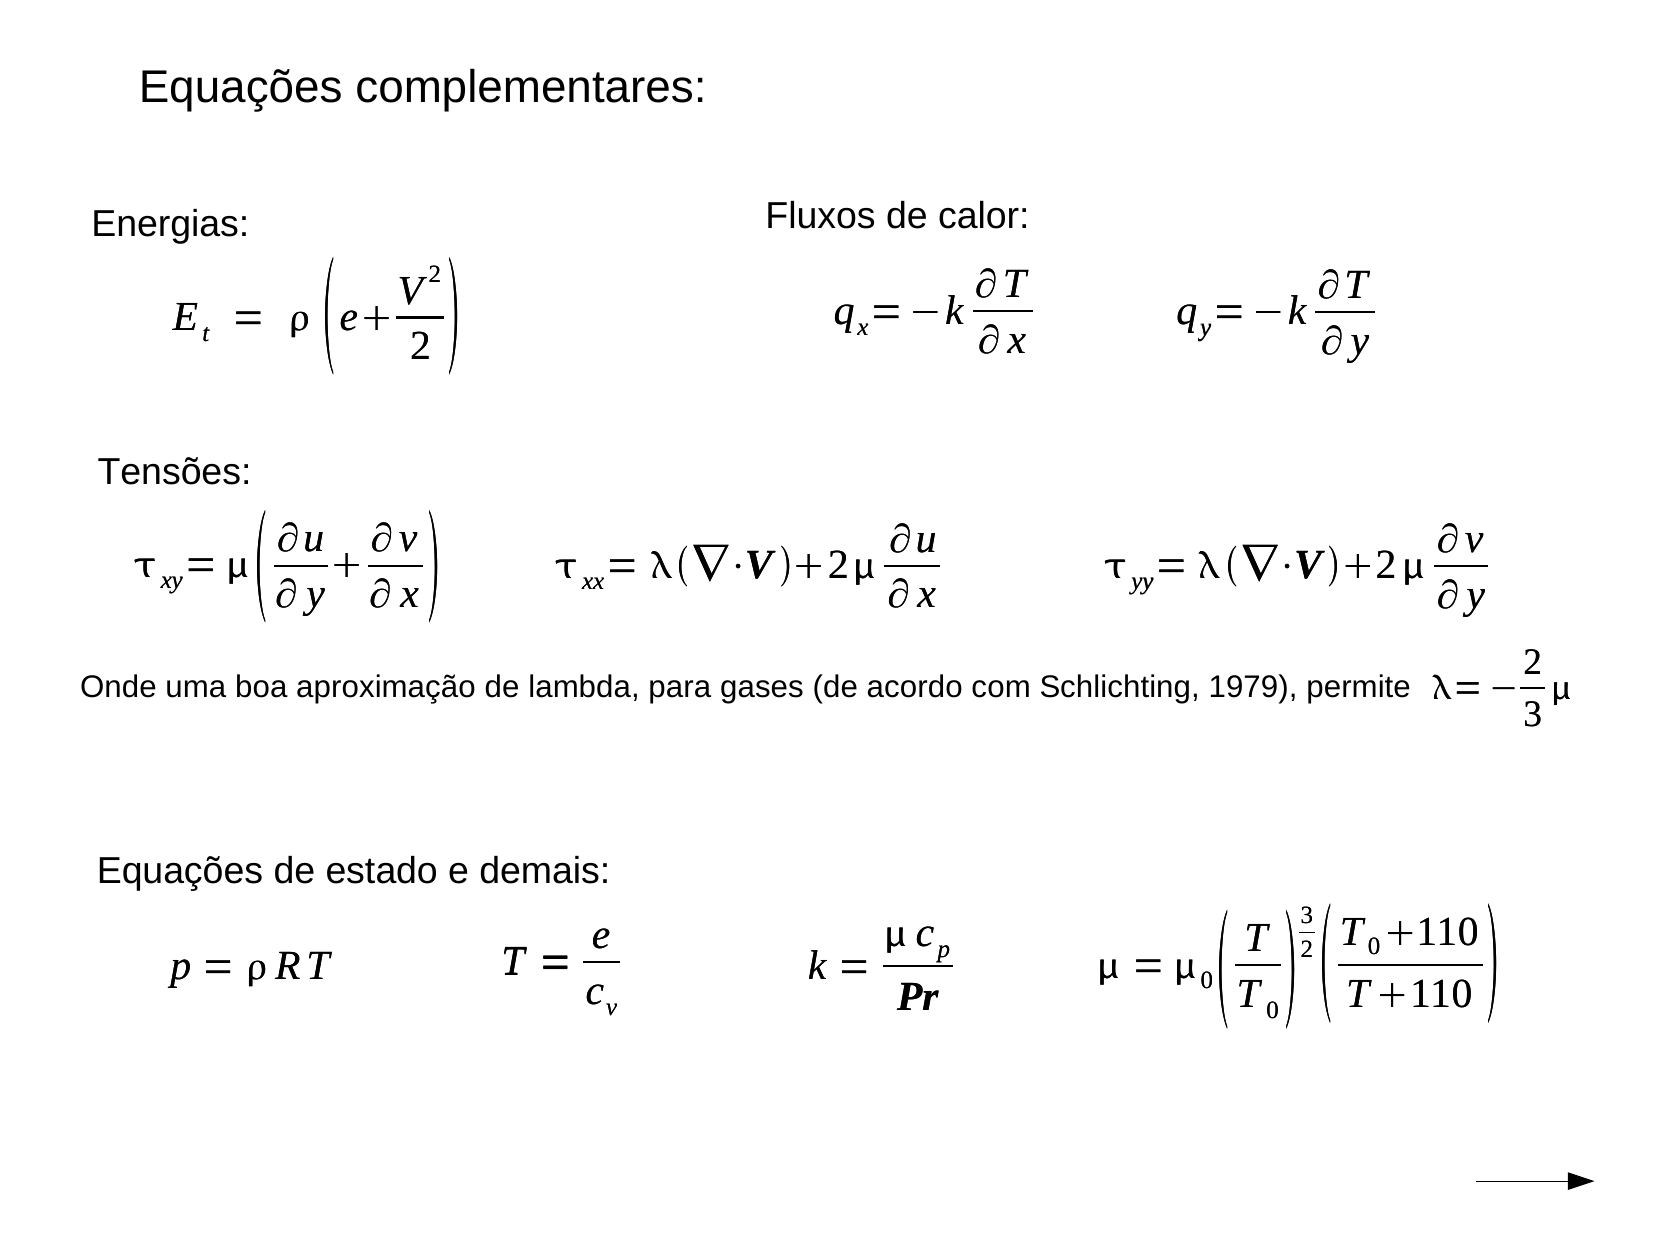

Equações complementares:
Fluxos de calor:
Energias:
Tensões:
Onde uma boa aproximação de lambda, para gases (de acordo com Schlichting, 1979), permite
Equações de estado e demais: